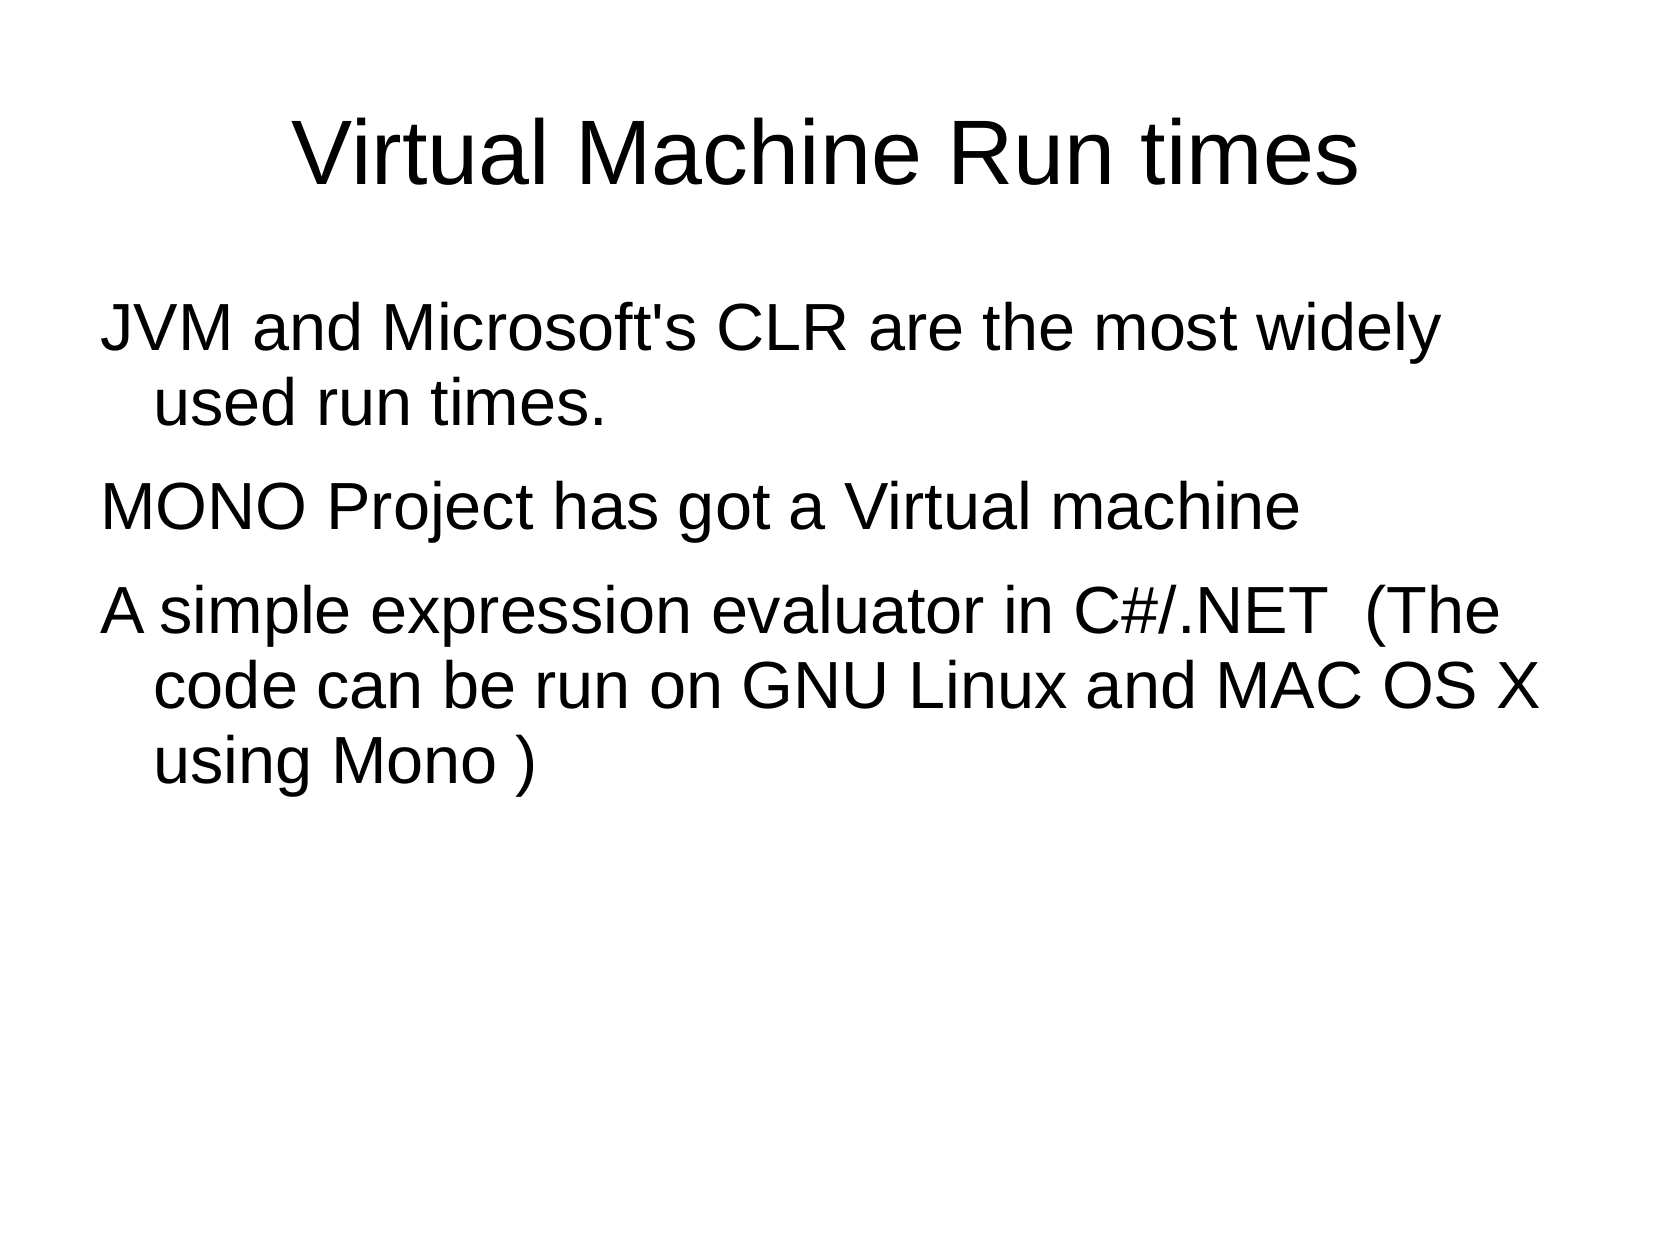

# Virtual Machine Run times
JVM and Microsoft's CLR are the most widely used run times.
MONO Project has got a Virtual machine
A simple expression evaluator in C#/.NET (The code can be run on GNU Linux and MAC OS X using Mono )